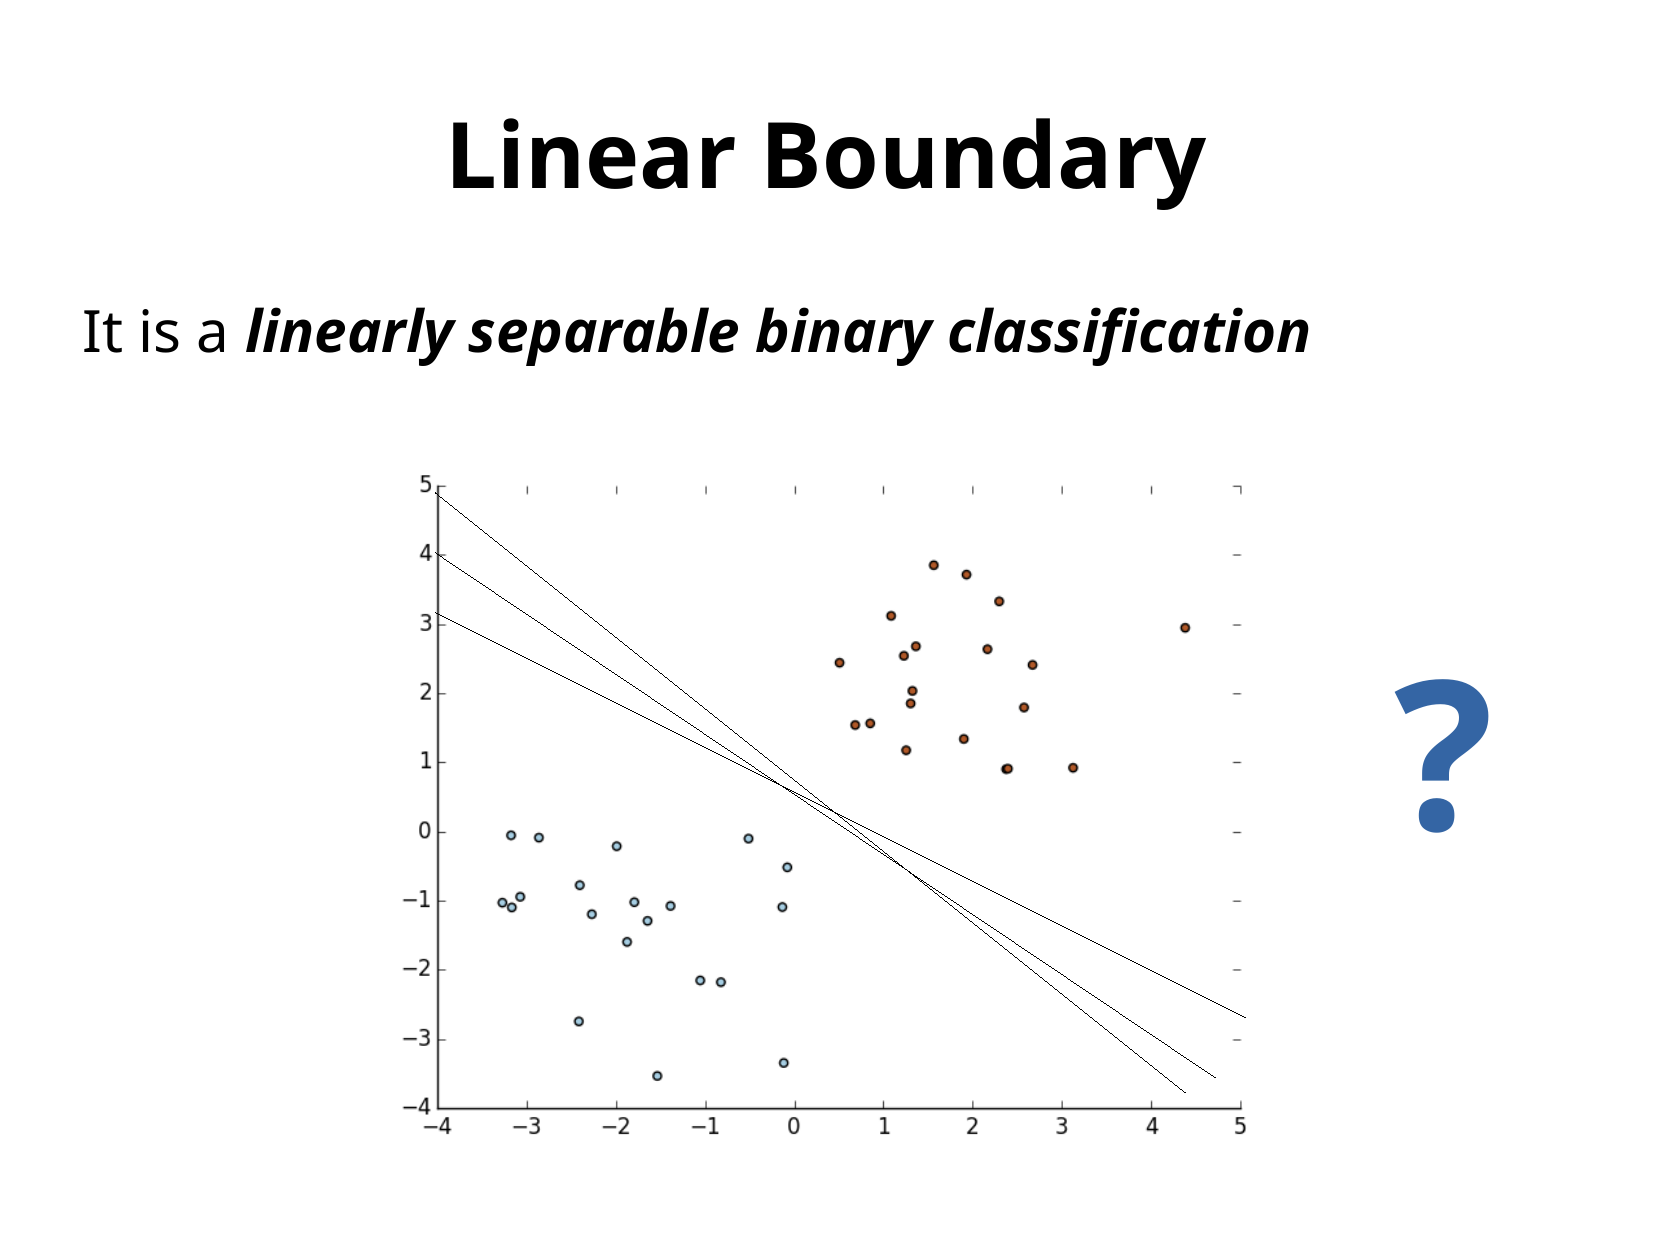

# Linear Boundary
It is a linearly separable binary classification
?